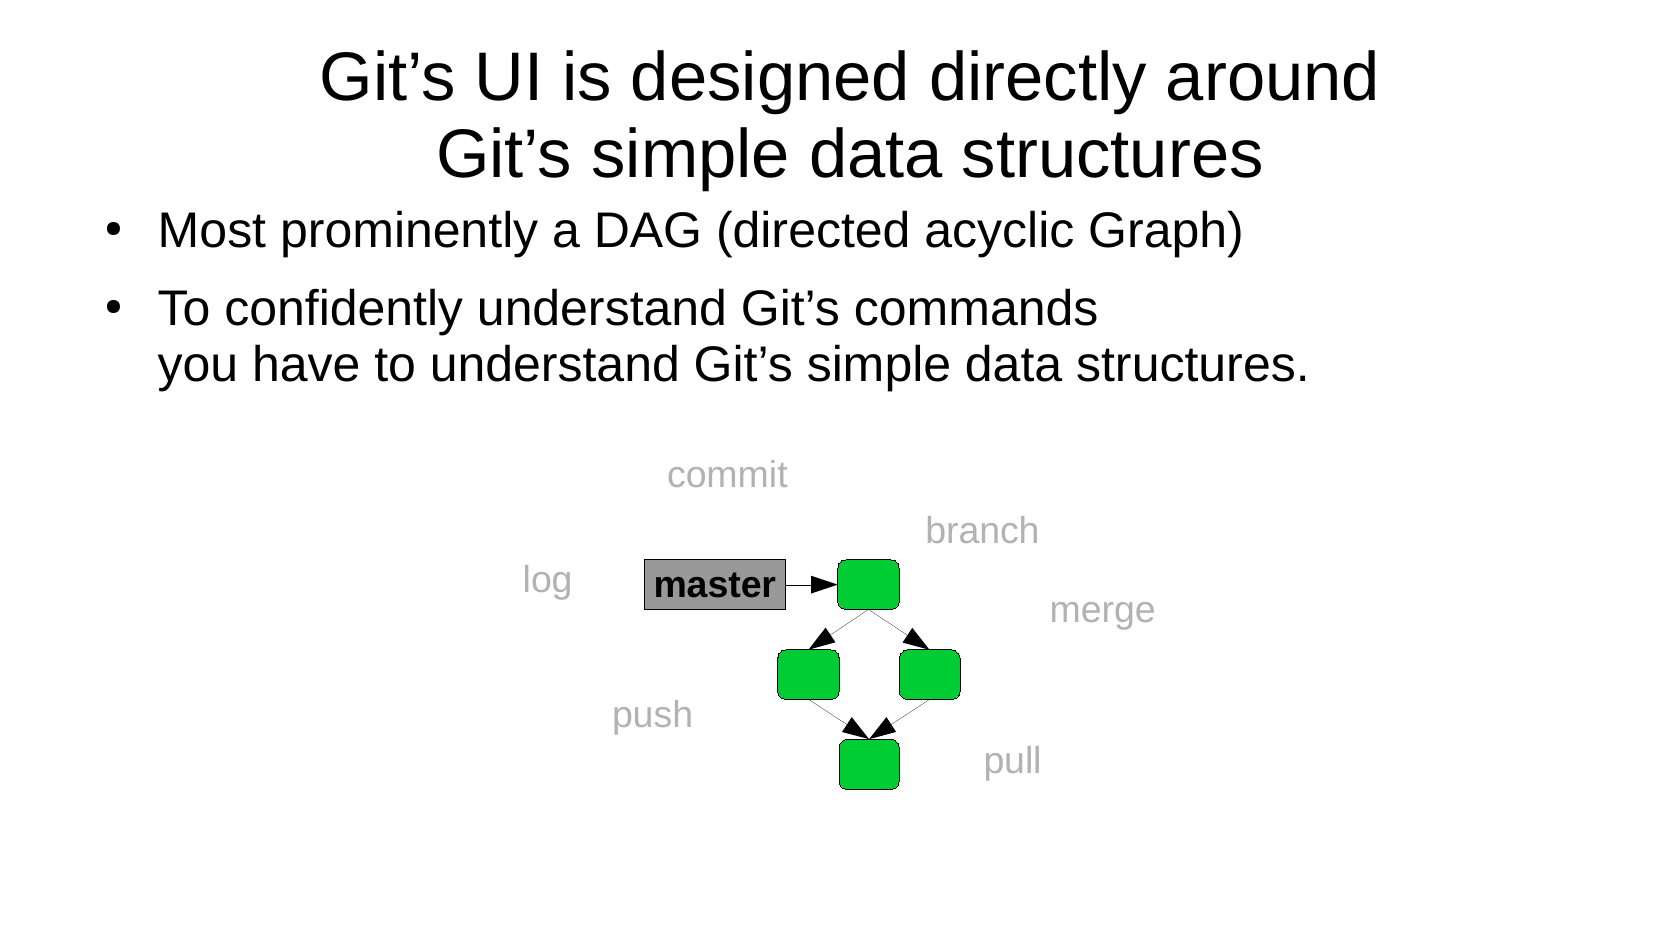

# Git’s UI is designed directly around Git’s simple data structures
Most prominently a DAG (directed acyclic Graph)
To confidently understand Git’s commands
you have to understand Git’s simple data structures.
commit
branch
log
master
merge
push
pull